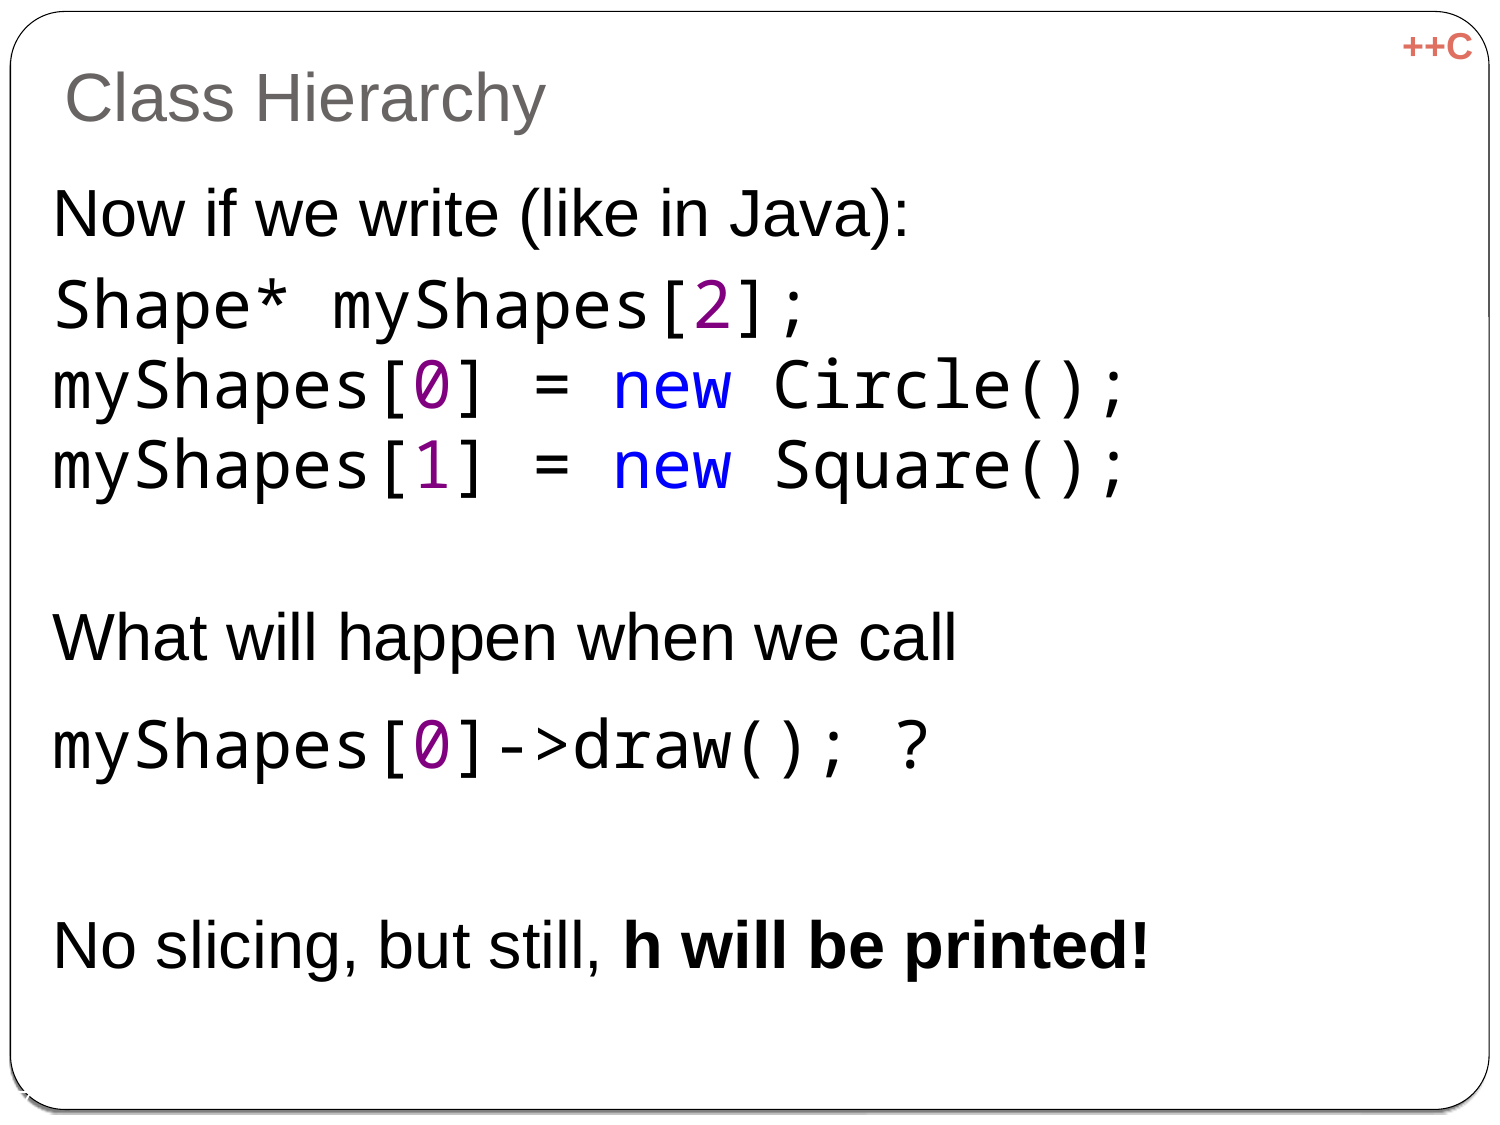

# Class Hierarchy
Now if we write (like in Java):
Shape* myShapes[2];
myShapes[0] = new Circle();
myShapes[1] = new Square();
What will happen when we call
myShapes[0]->draw(); ?
No slicing, but still, h will be printed!